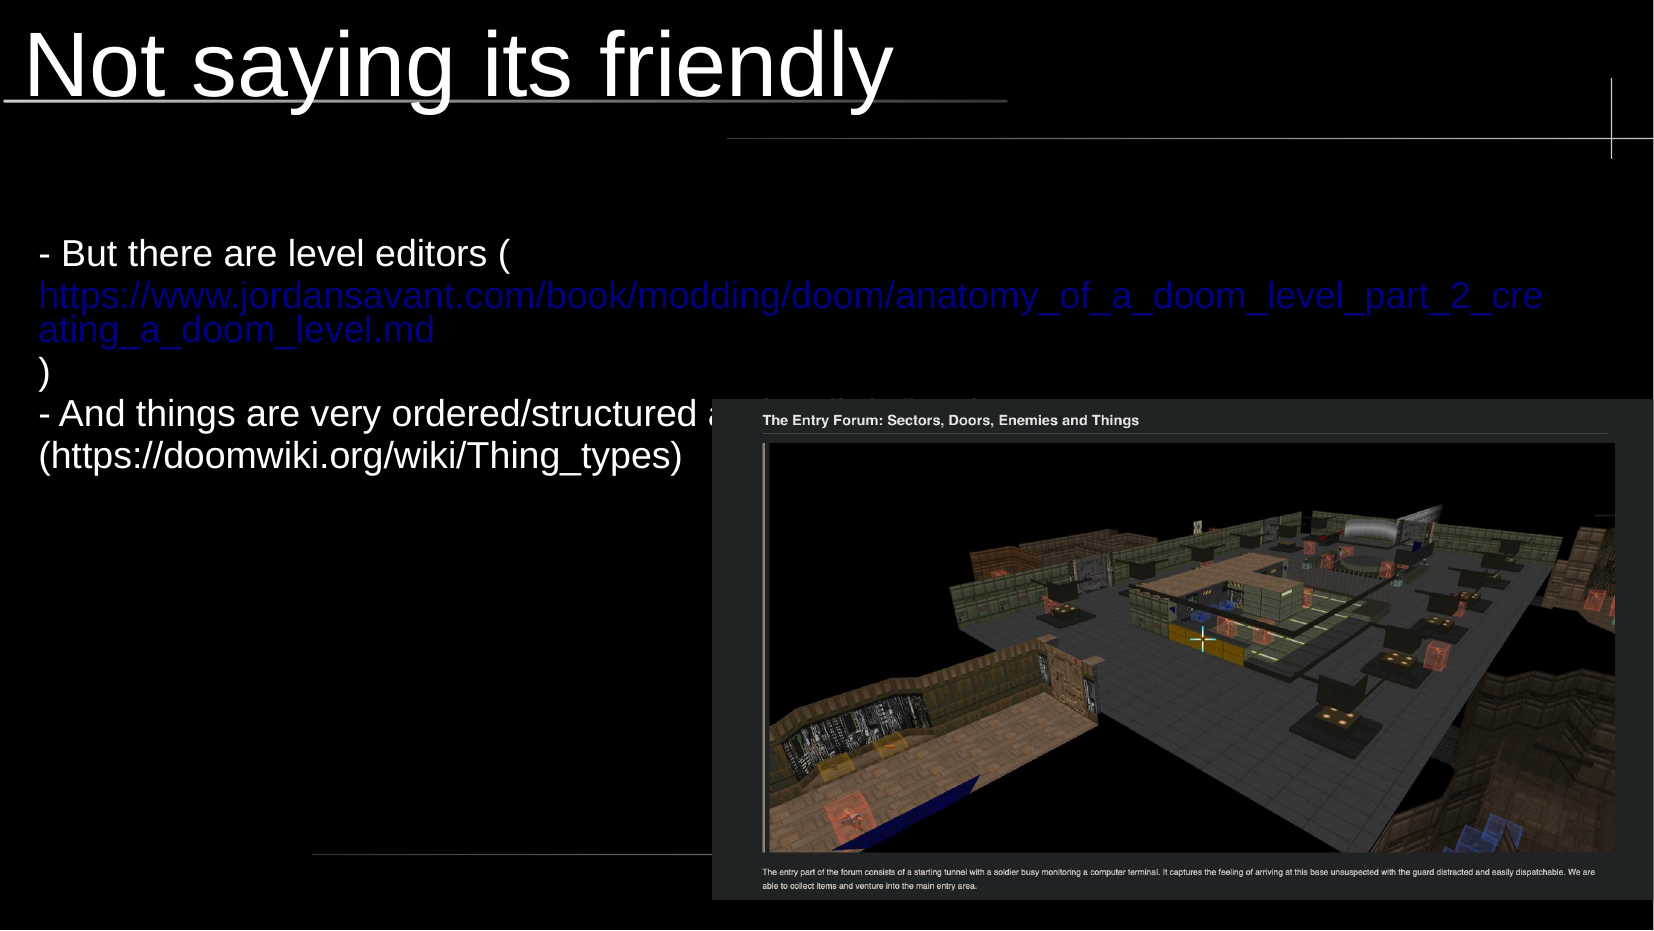

# Not saying its friendly
- But there are level editors (https://www.jordansavant.com/book/modding/doom/anatomy_of_a_doom_level_part_2_creating_a_doom_level.md)
- And things are very ordered/structured and well defined (https://doomwiki.org/wiki/Thing_types)
25